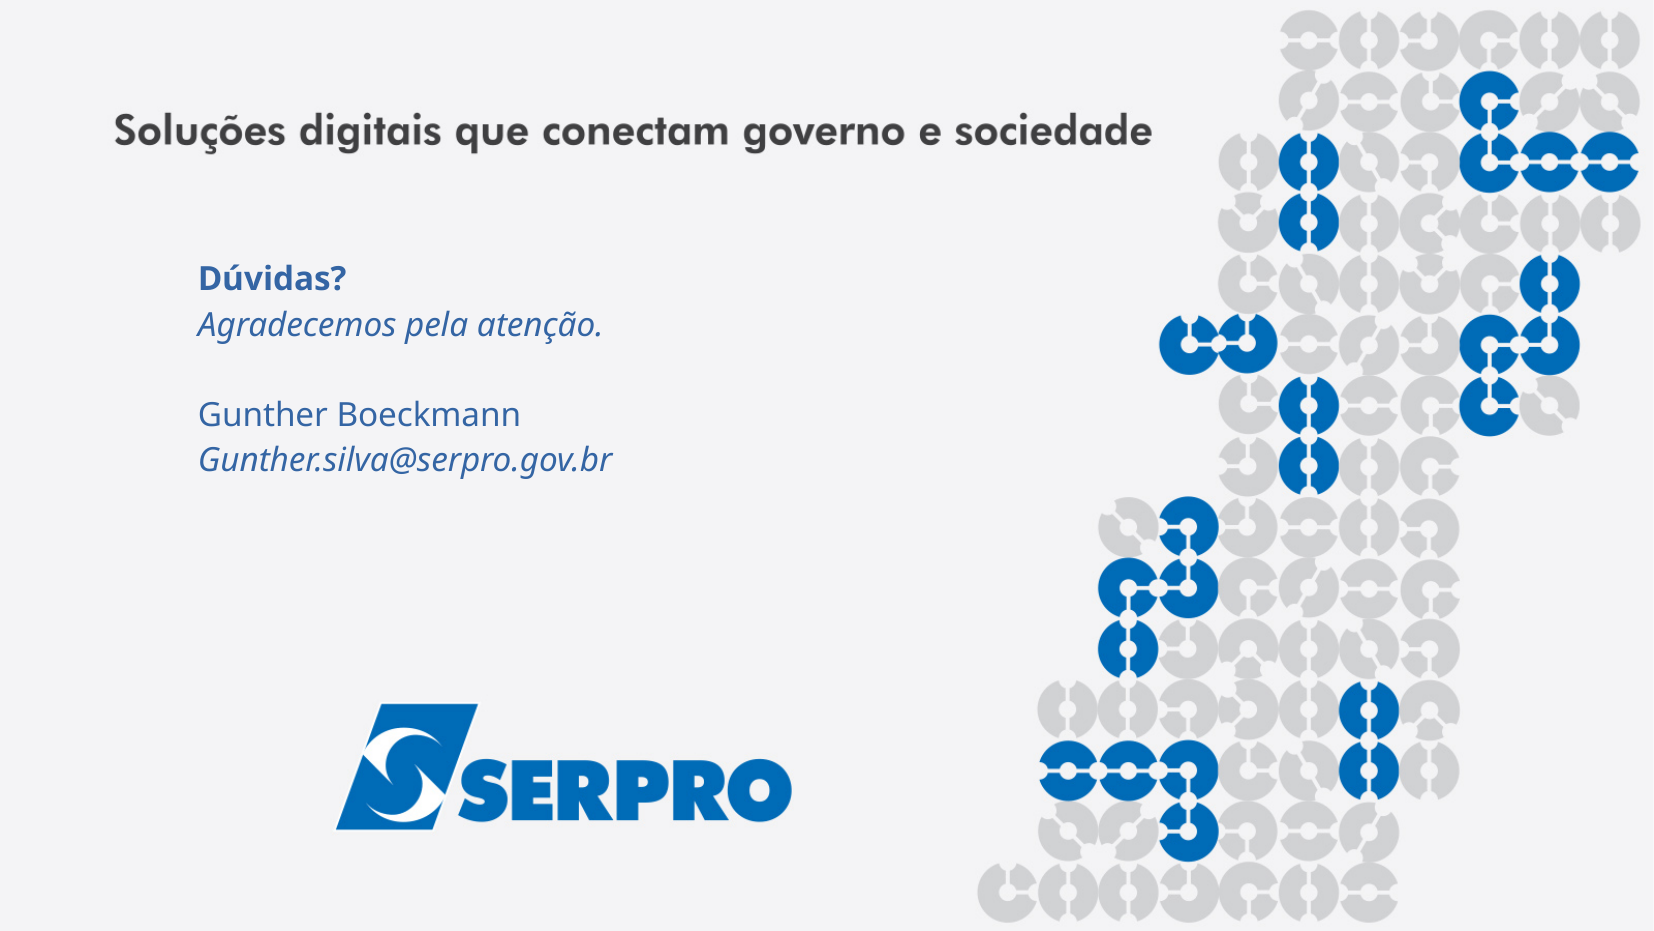

Dúvidas?
Agradecemos pela atenção.
Gunther Boeckmann
Gunther.silva@serpro.gov.br